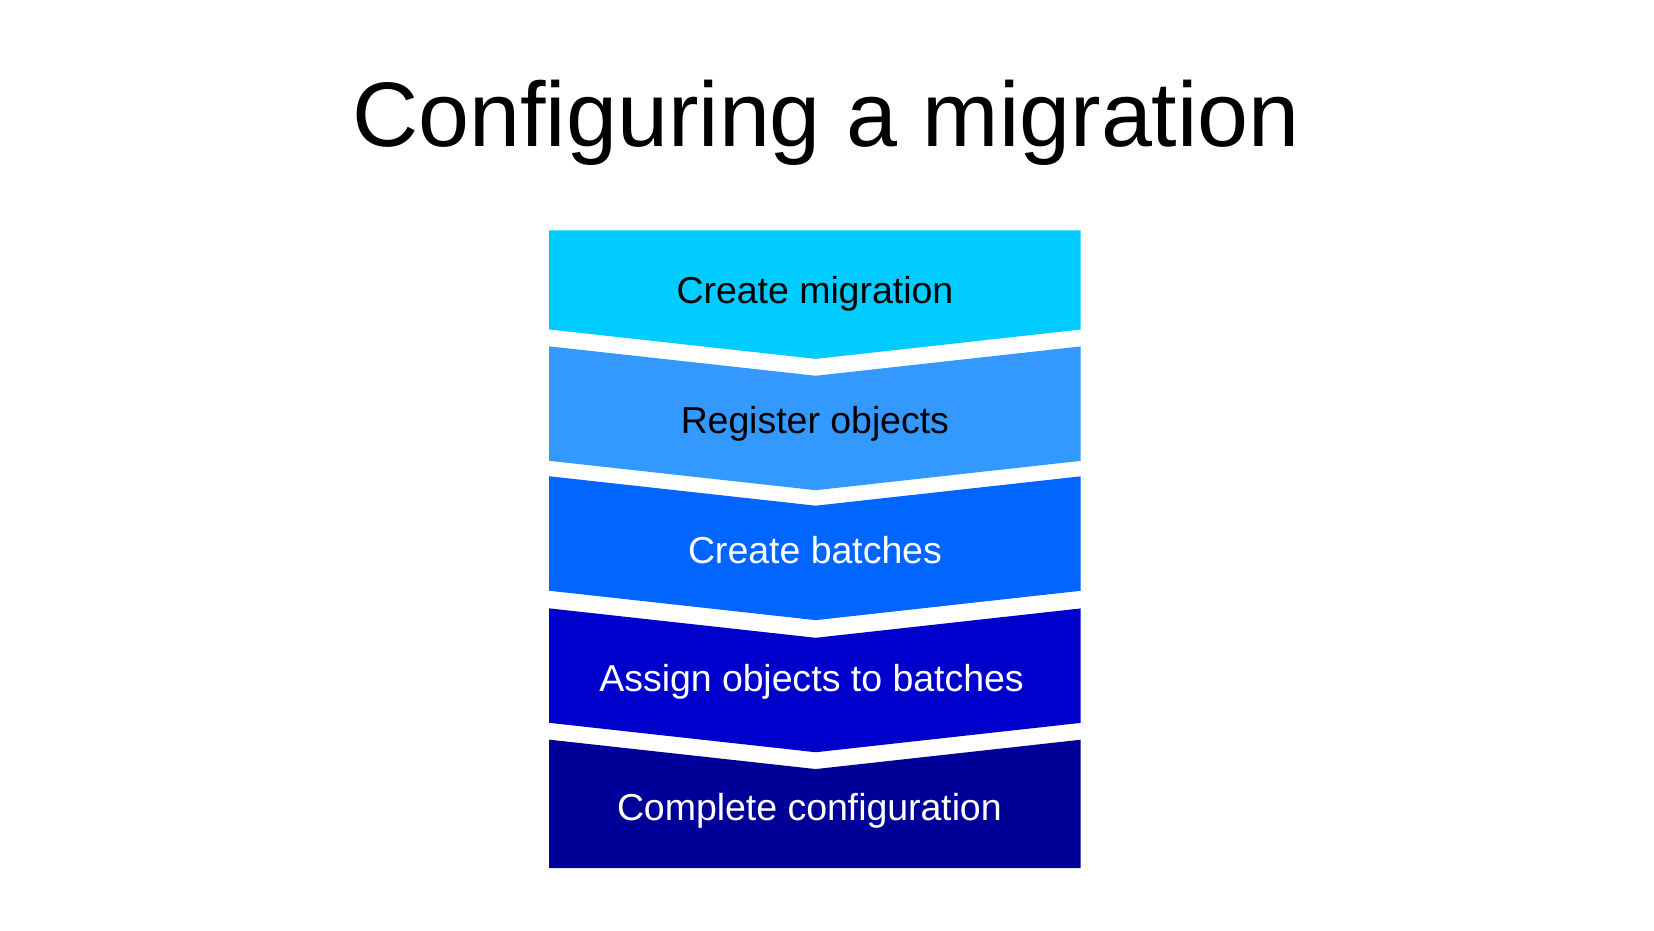

# Configuring a migration
Create migration
Register objects
Create batches
Assign objects to batches
Complete configuration